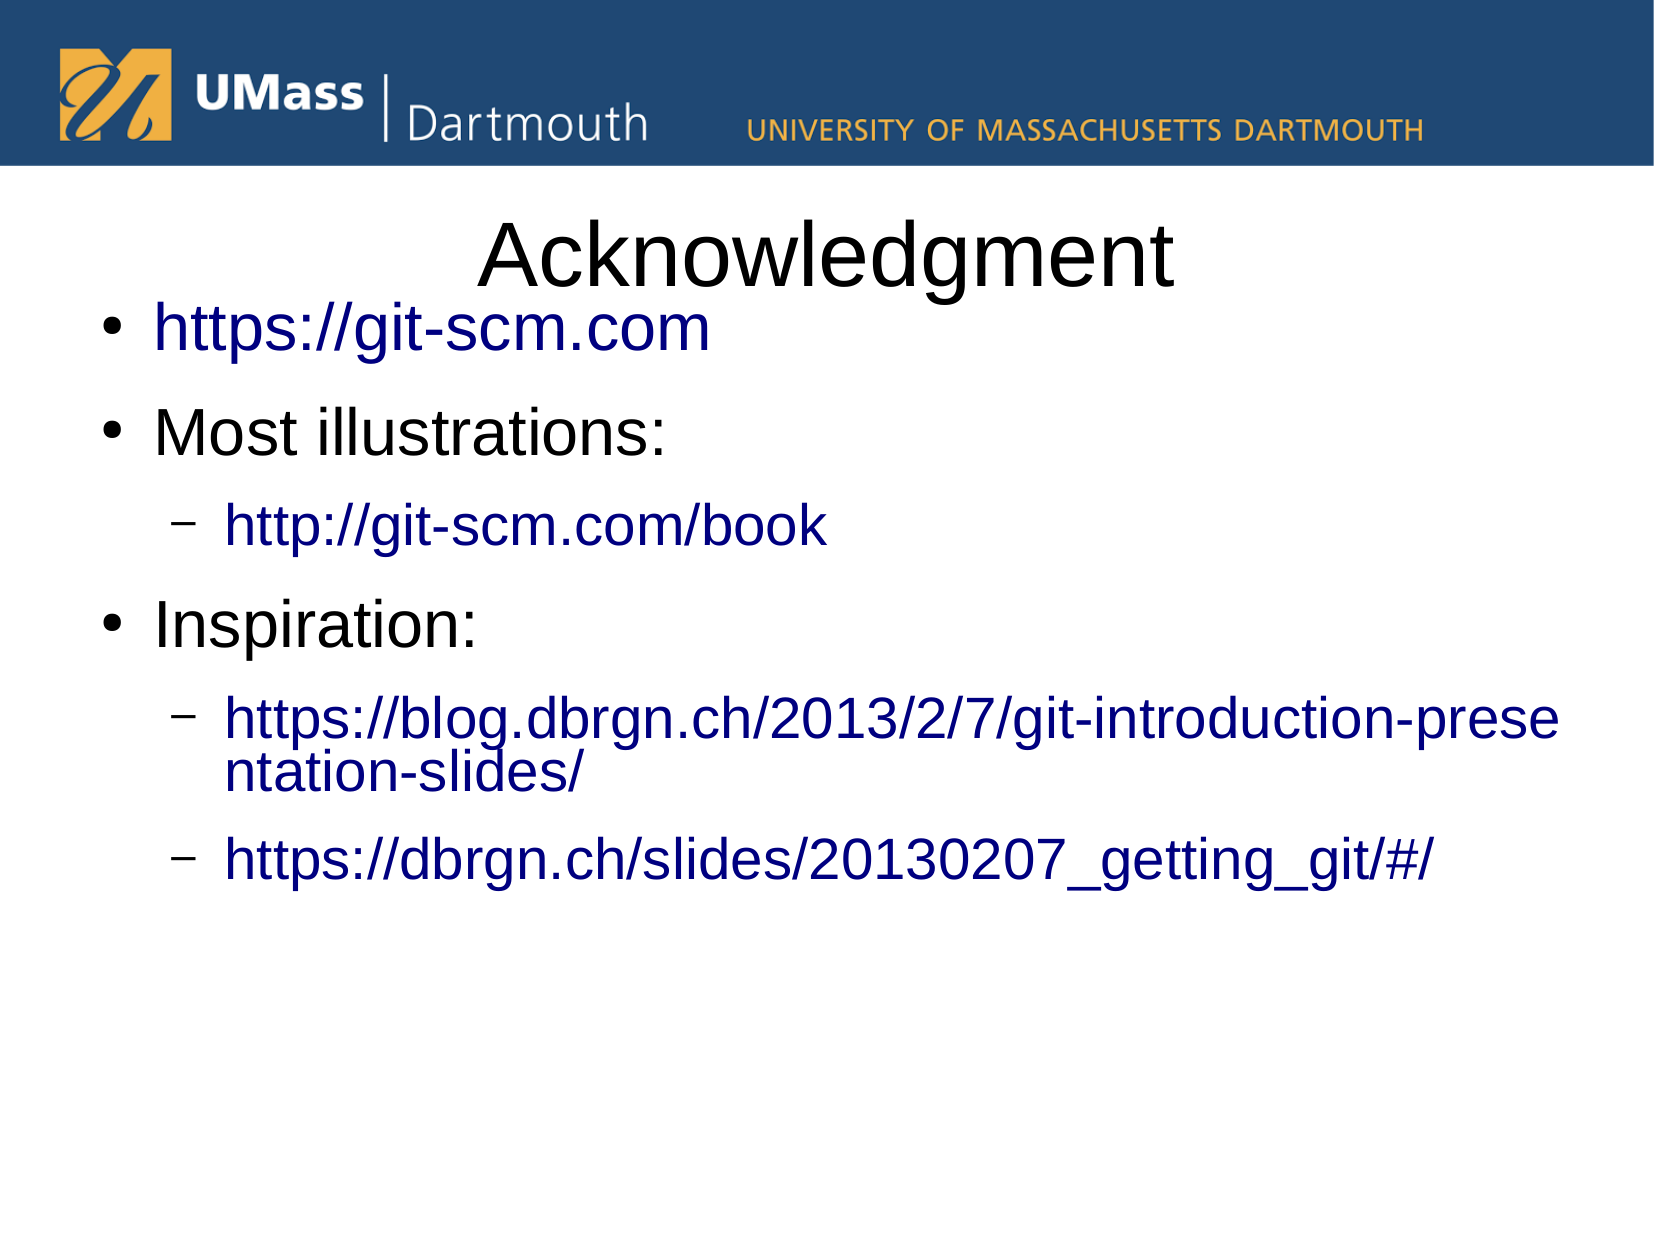

# Acknowledgment
https://git-scm.com
Most illustrations:
http://git-scm.com/book
Inspiration:
https://blog.dbrgn.ch/2013/2/7/git-introduction-presentation-slides/
https://dbrgn.ch/slides/20130207_getting_git/#/